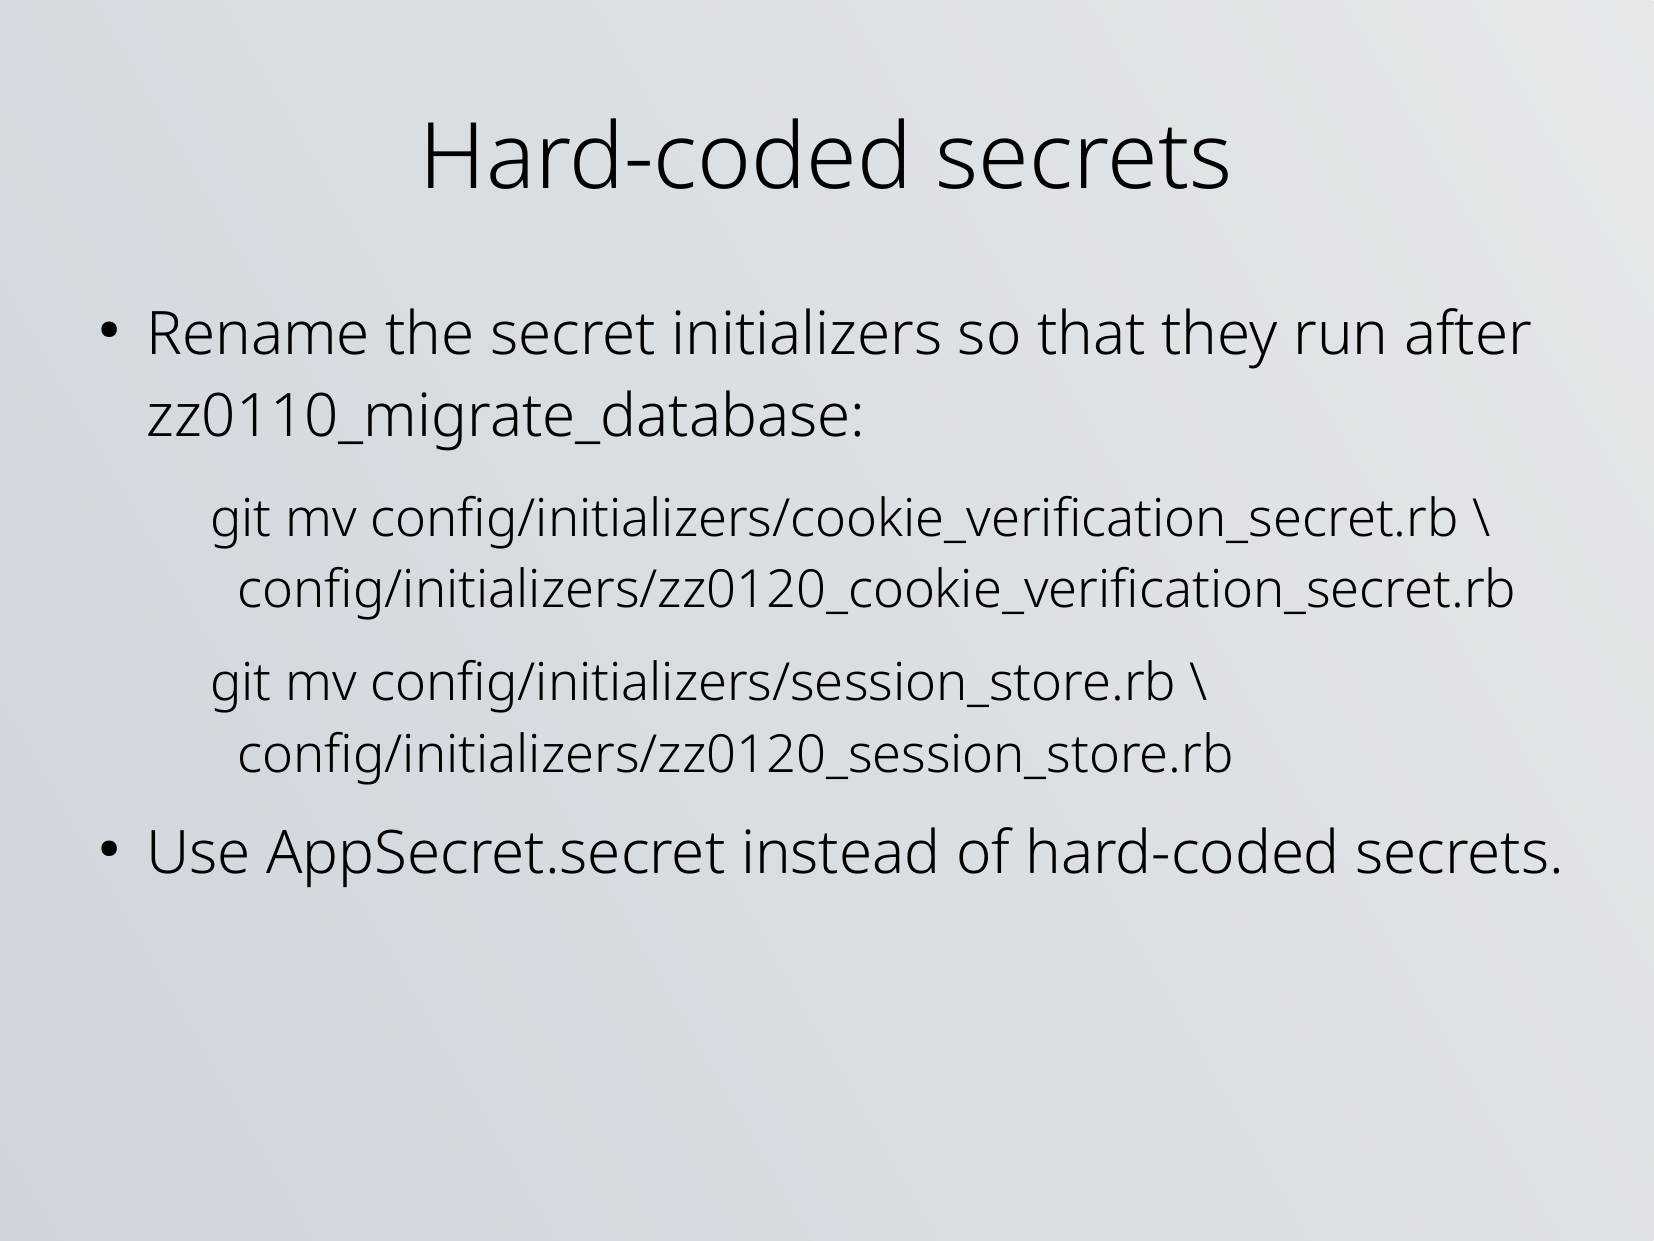

# Hard-coded secrets
Rename the secret initializers so that they run after zz0110_migrate_database:
git mv config/initializers/cookie_verification_secret.rb \
 config/initializers/zz0120_cookie_verification_secret.rb
git mv config/initializers/session_store.rb \
 config/initializers/zz0120_session_store.rb
Use AppSecret.secret instead of hard-coded secrets.